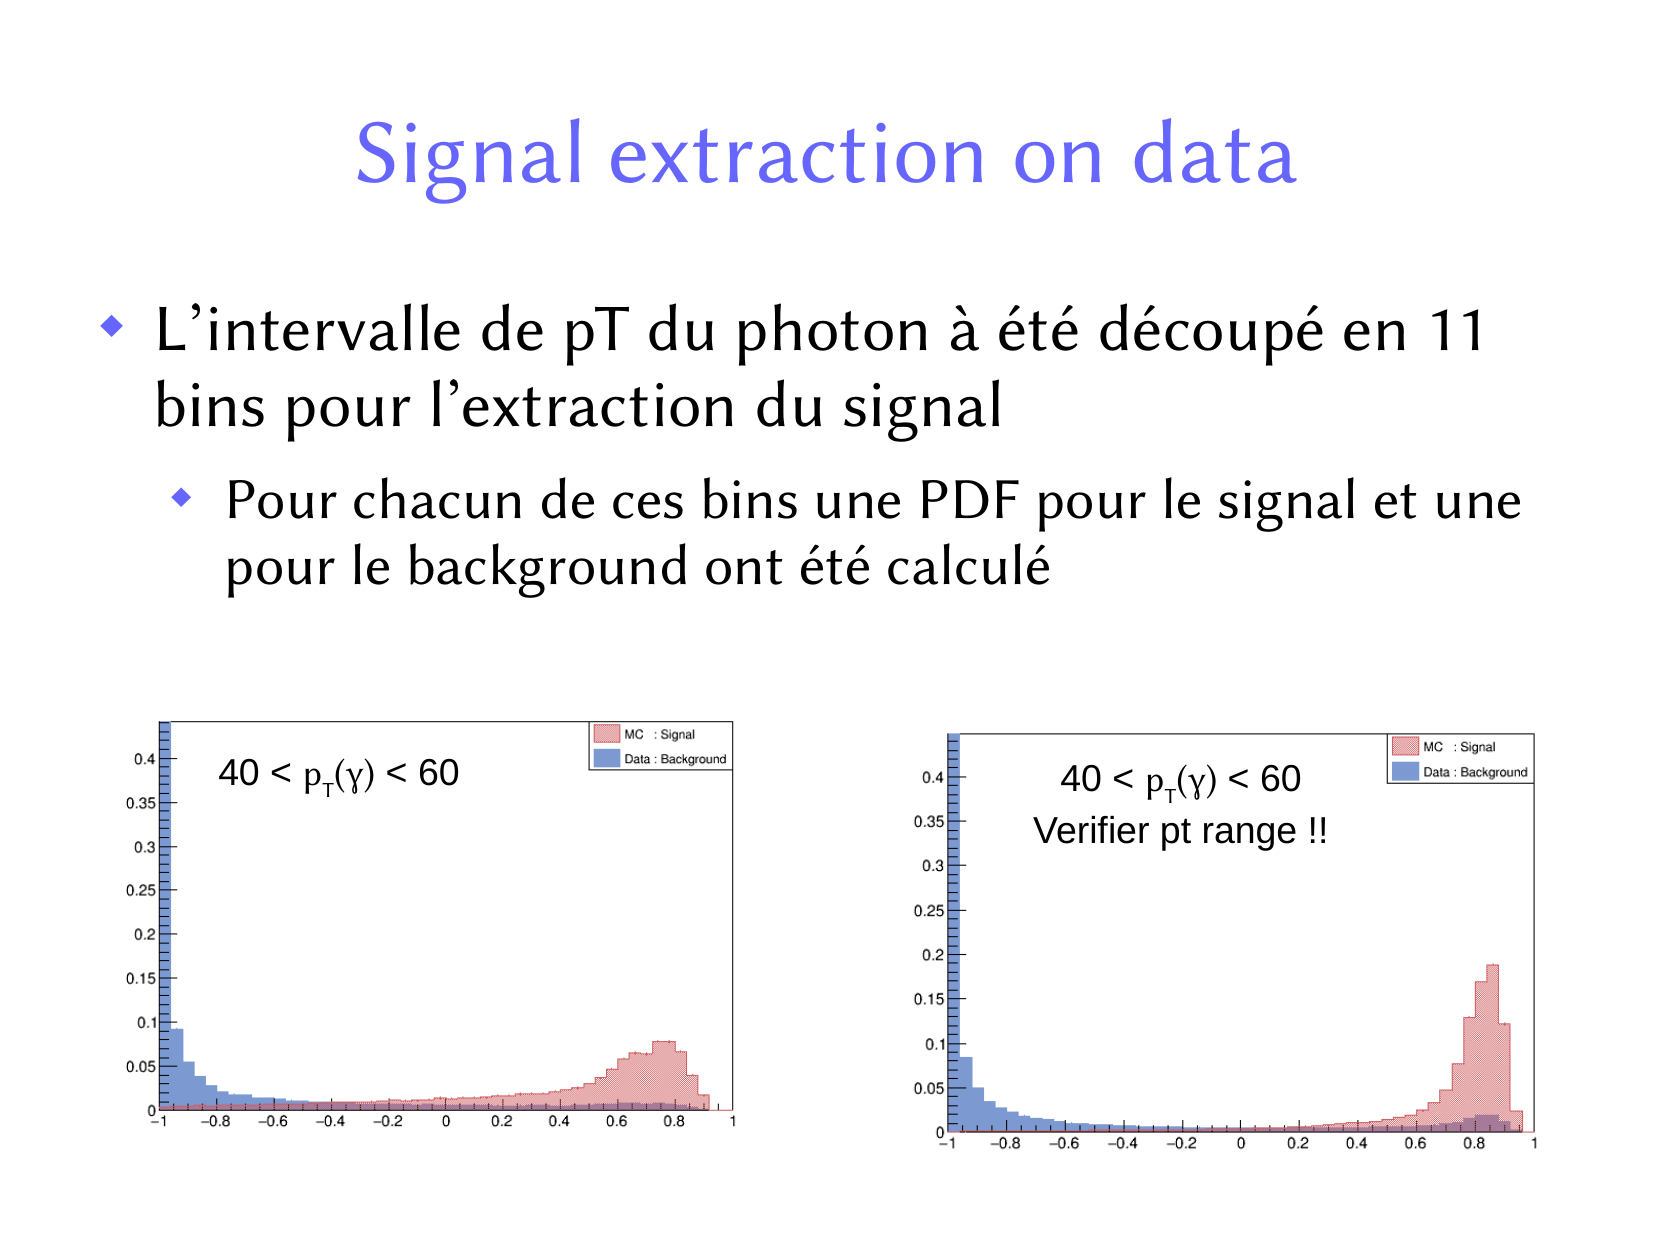

# Signal extraction on data
L’intervalle de pT du photon à été découpé en 11 bins pour l’extraction du signal
Pour chacun de ces bins une PDF pour le signal et une pour le background ont été calculé
40 < pT(γ) < 60
40 < pT(γ) < 60
Verifier pt range !!
21